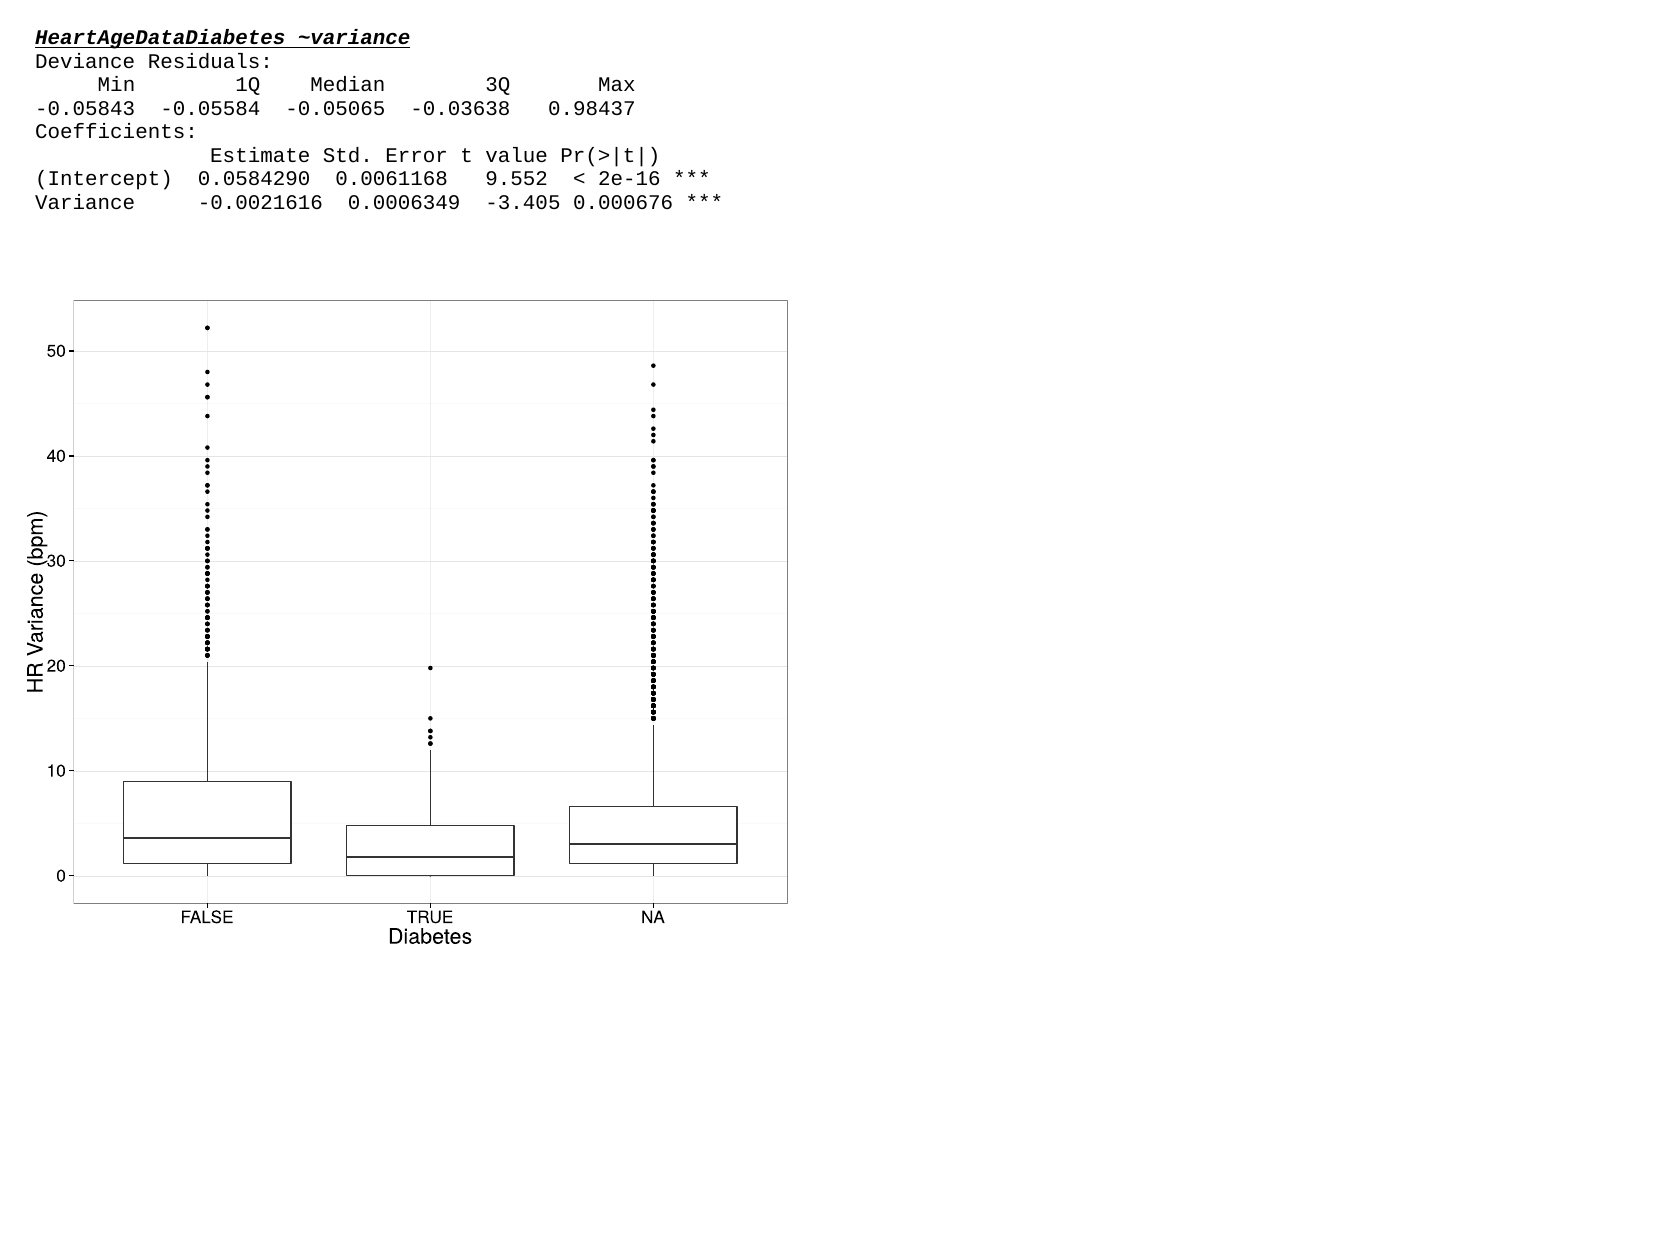

HeartAgeDataDiabetes ~variance
Deviance Residuals:
 Min 1Q Median 3Q Max
-0.05843 -0.05584 -0.05065 -0.03638 0.98437
Coefficients:
 Estimate Std. Error t value Pr(>|t|)
(Intercept) 0.0584290 0.0061168 9.552 < 2e-16 ***
Variance -0.0021616 0.0006349 -3.405 0.000676 ***